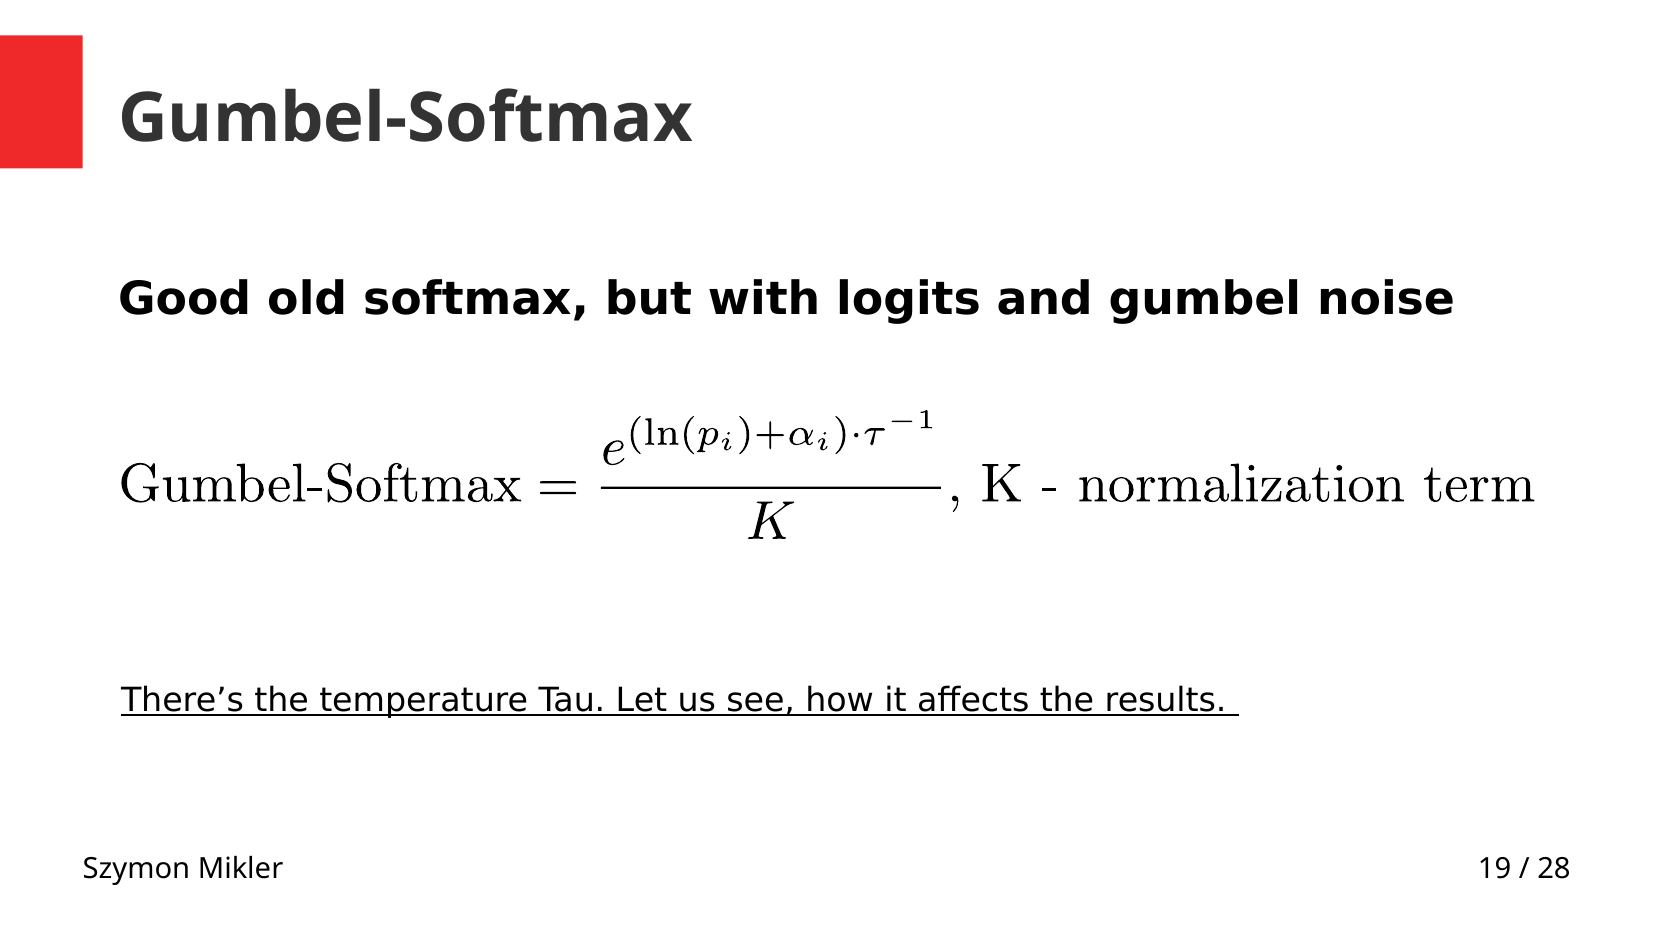

# Gumbel-Softmax
Good old softmax, but with logits and gumbel noise
There’s the temperature Tau. Let us see, how it affects the results.
Szymon Mikler
19